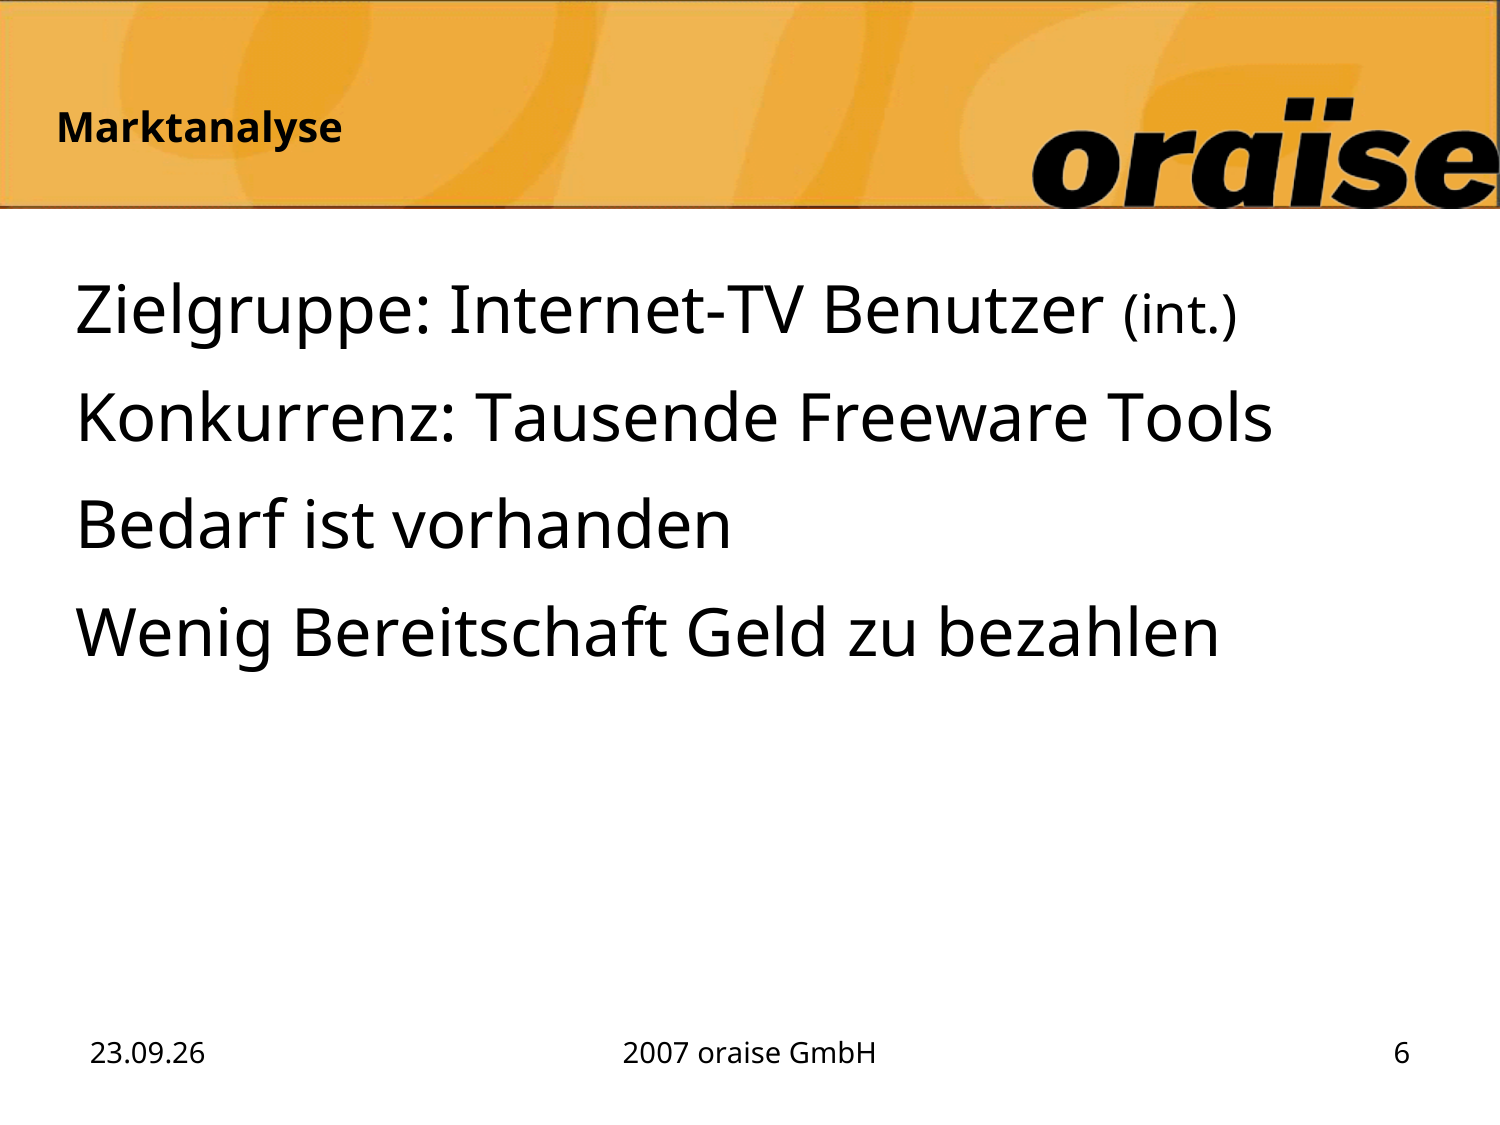

Marktanalyse
# Zielgruppe: Internet-TV Benutzer (int.)
Konkurrenz: Tausende Freeware Tools
Bedarf ist vorhanden
Wenig Bereitschaft Geld zu bezahlen
2007 oraise GmbH
6